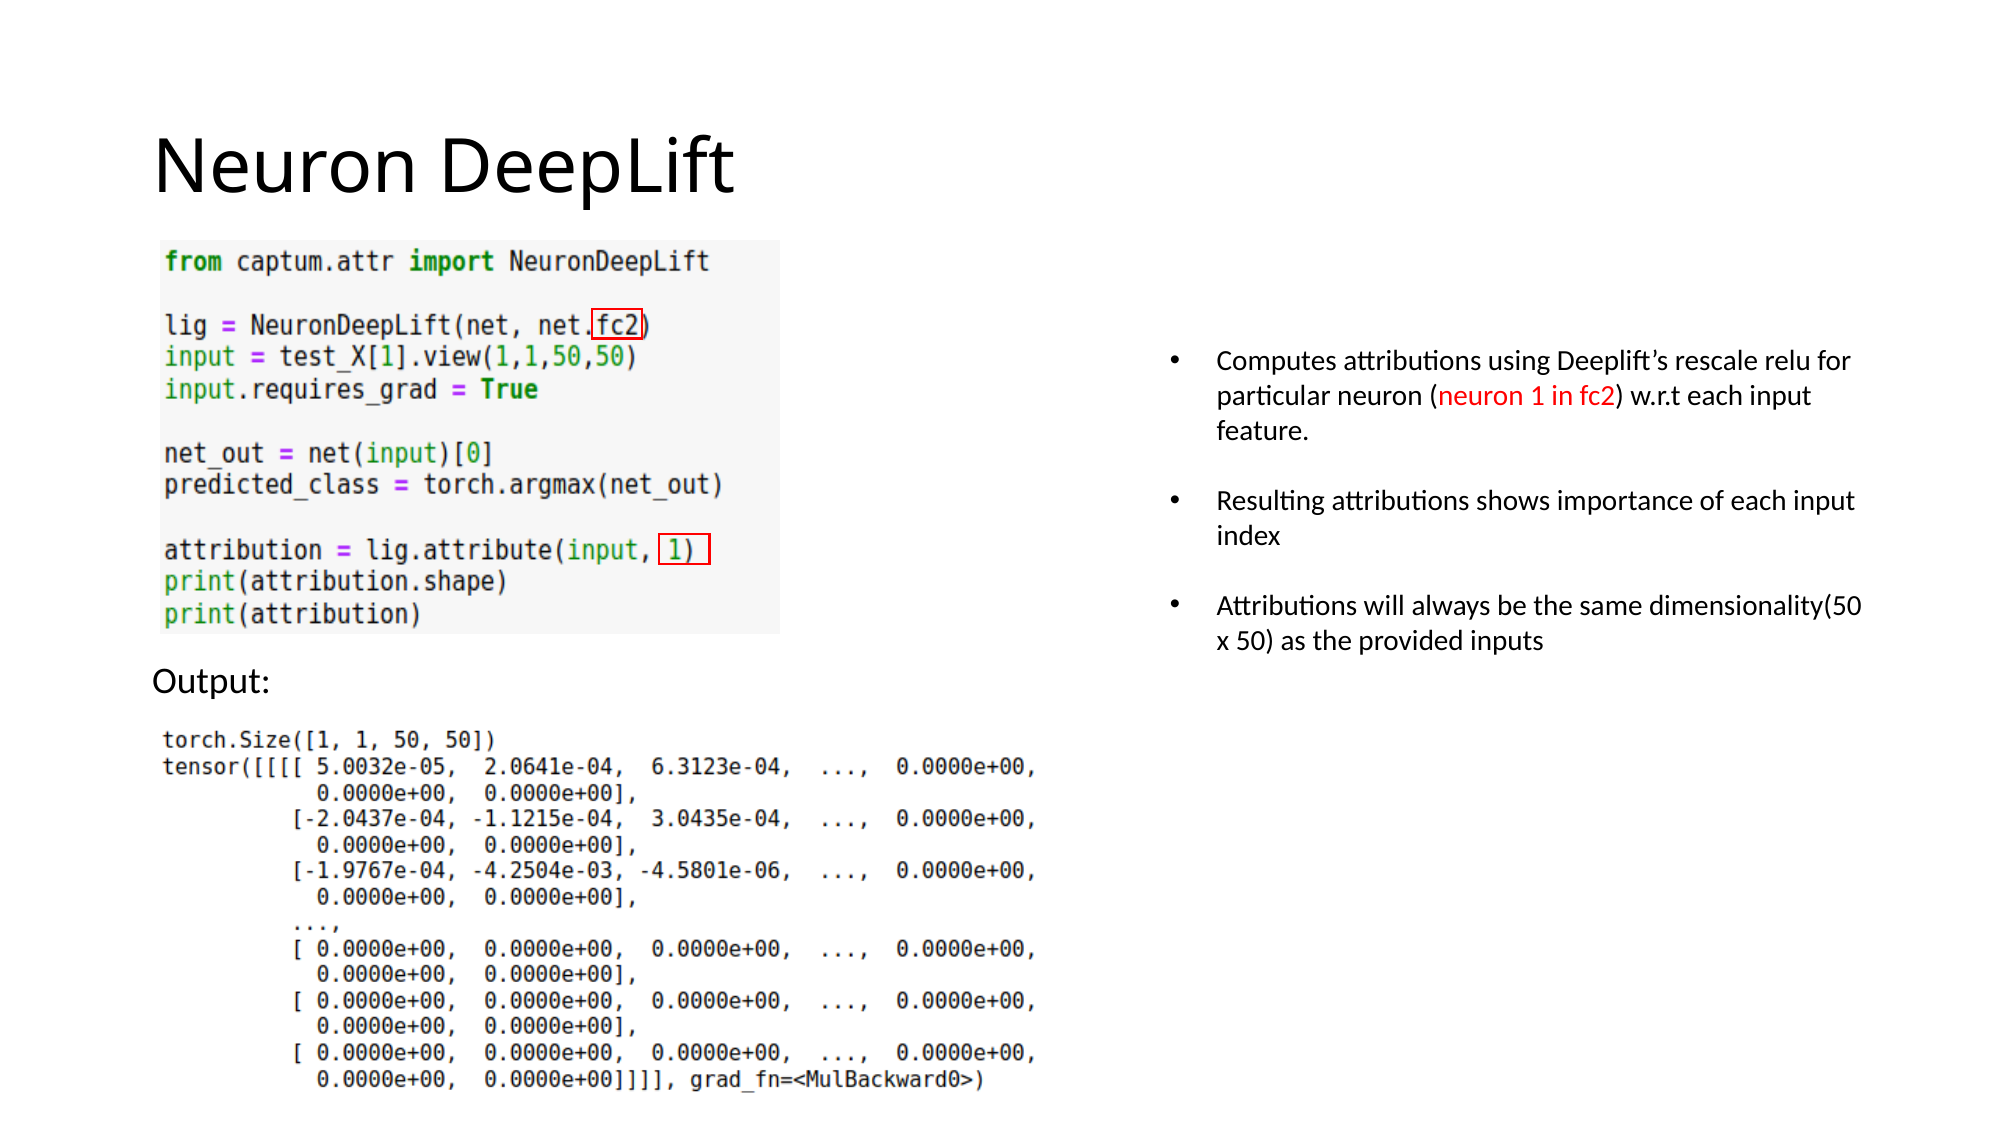

# Neuron DeepLift
Computes attributions using Deeplift’s rescale relu for particular neuron (neuron 1 in fc2) w.r.t each input feature.
Resulting attributions shows importance of each input index
Attributions will always be the same dimensionality(50 x 50) as the provided inputs
Output: